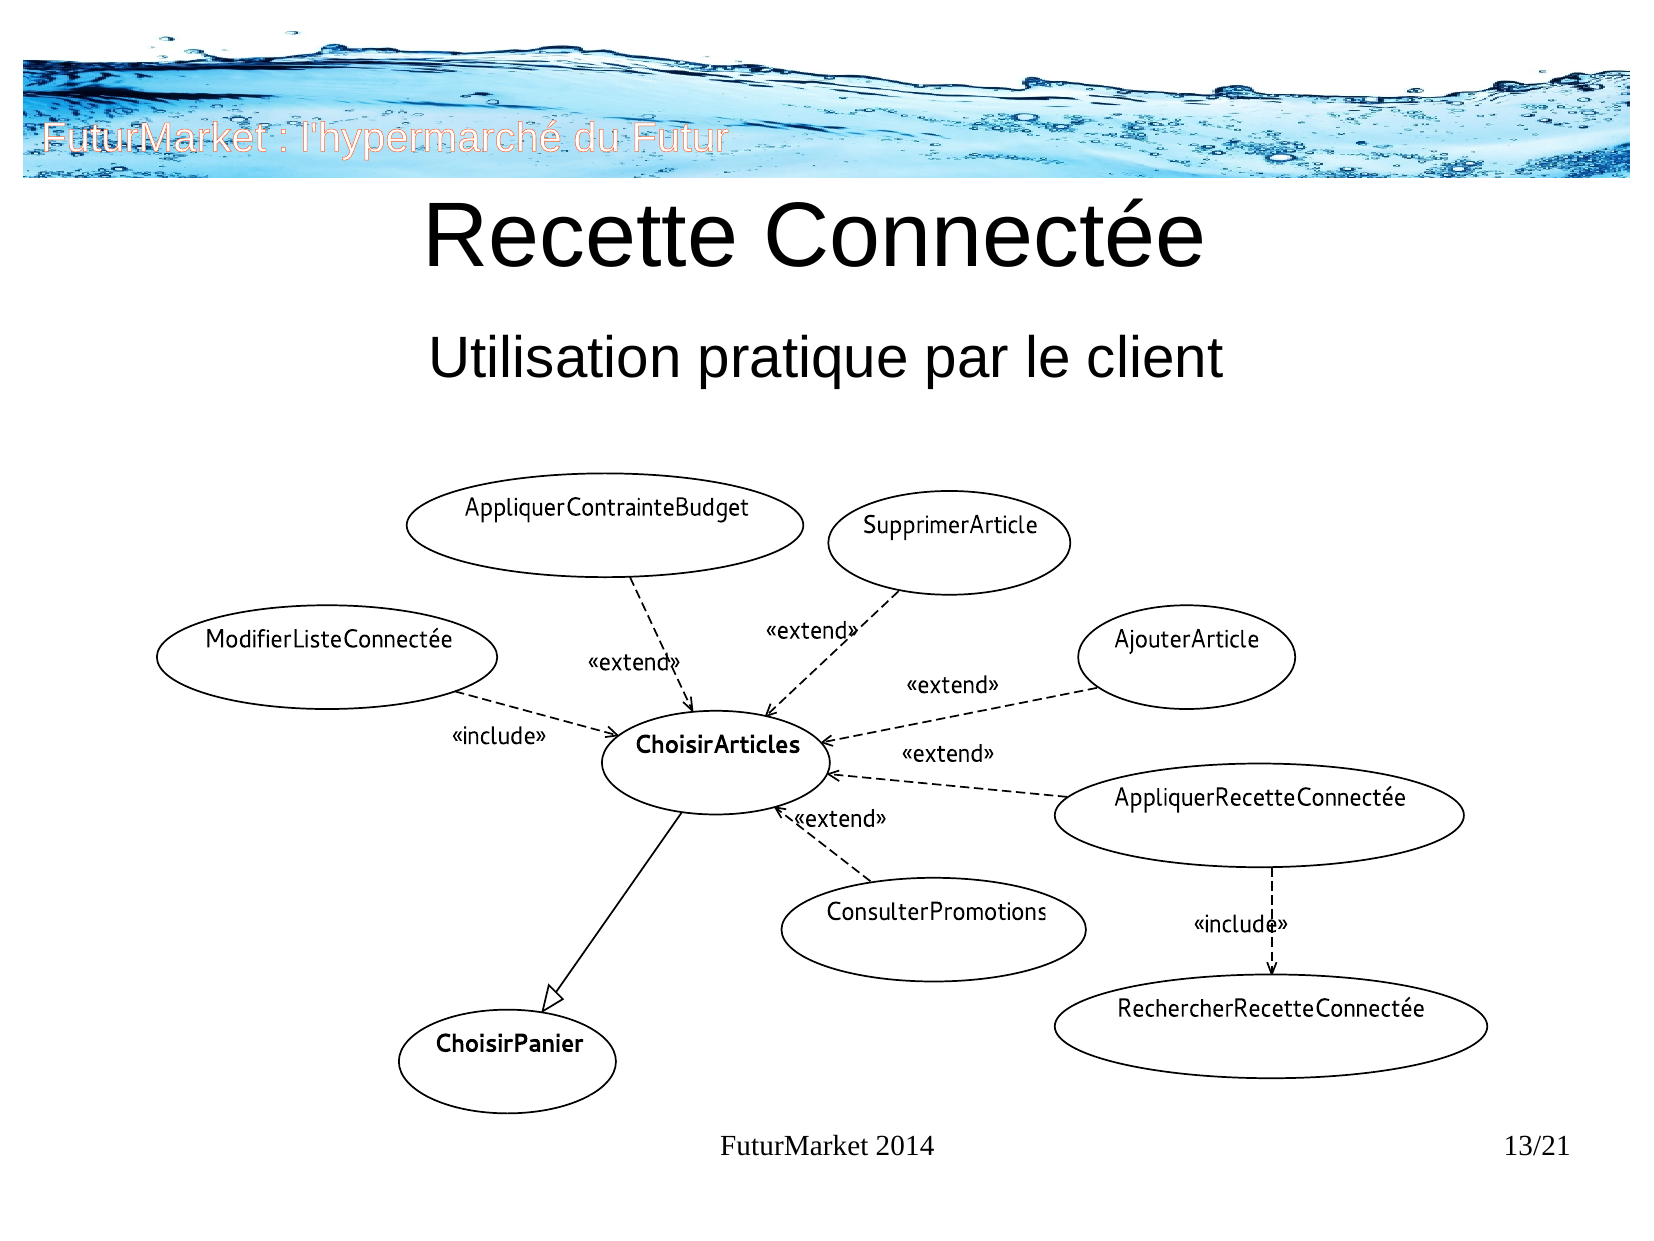

Recette Connectée
# Utilisation pratique par le client
FuturMarket 2014
13